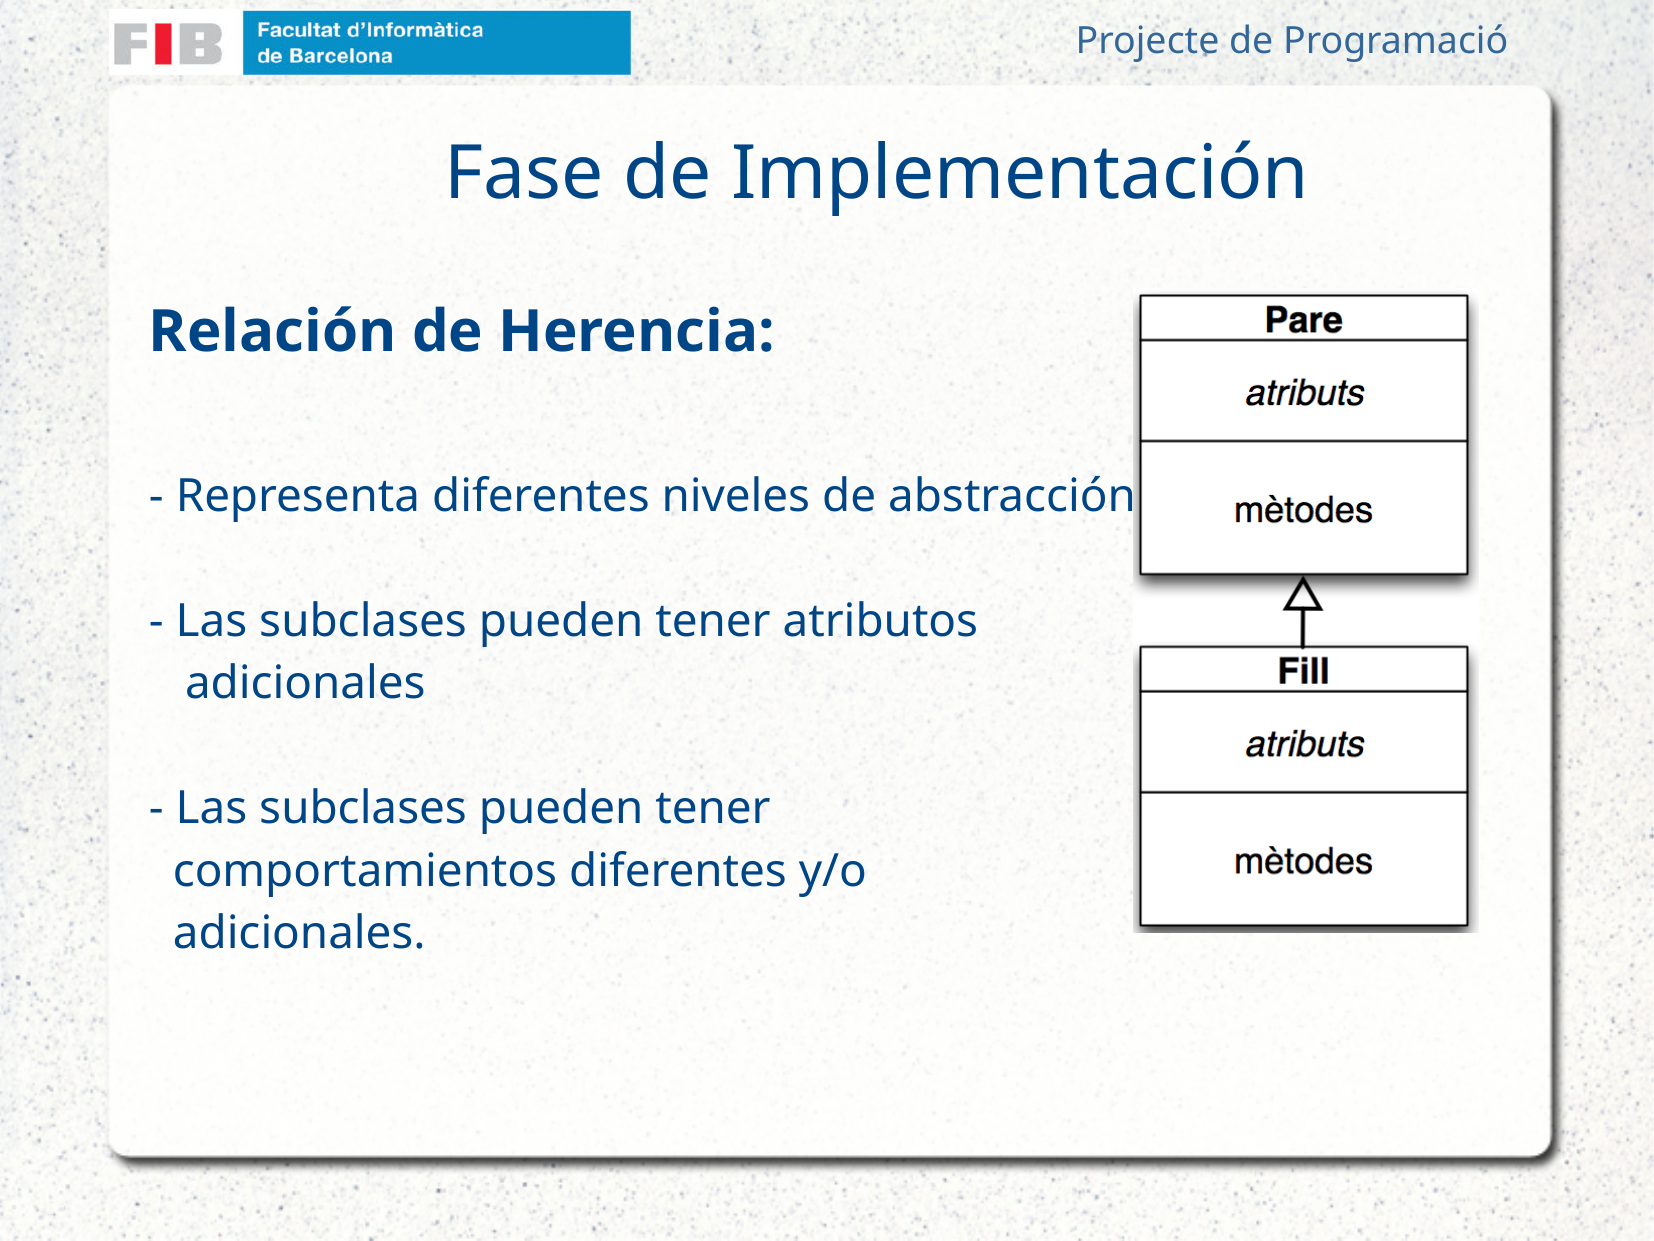

Projecte de Programació
Fase de Implementación
Relación de Herencia:
- Representa diferentes niveles de abstracción
- Las subclases pueden tener atributos
 adicionales
- Las subclases pueden tener
 comportamientos diferentes y/o
 adicionales.